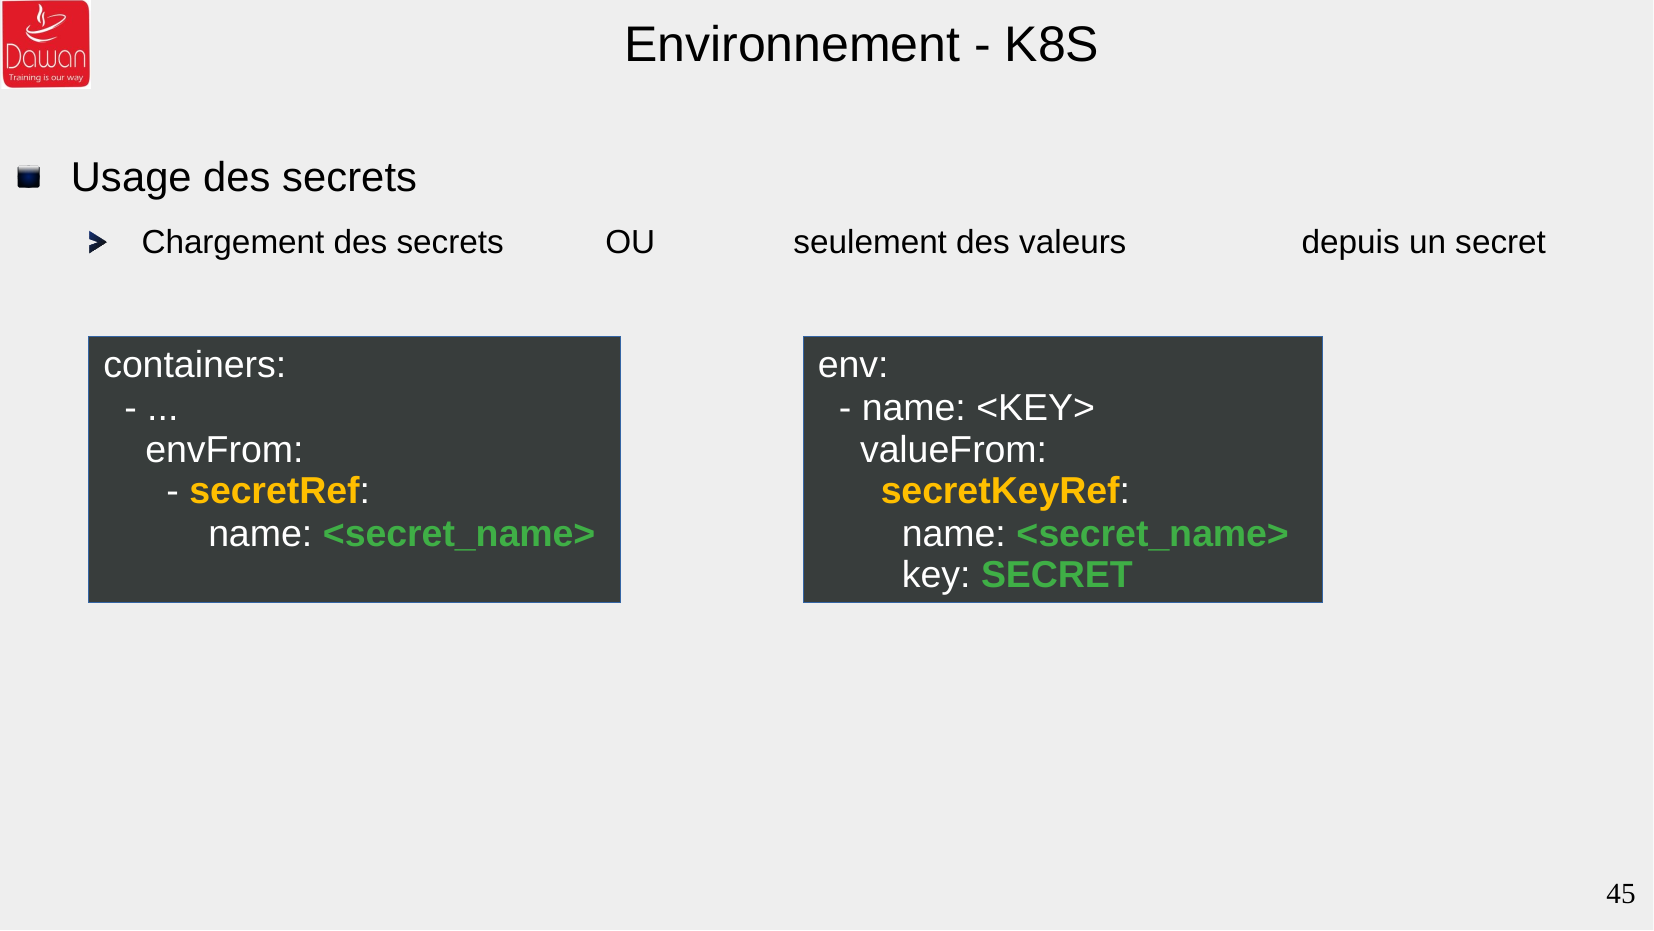

# Environnement - K8S
Usage des secrets
Chargement des secrets OU seulement des valeurs depuis un secret
containers:
 - ...
 envFrom:
 - secretRef:
 name: <secret_name>
env:
 - name: <KEY>
 valueFrom:
 secretKeyRef:
 name: <secret_name>
 key: SECRET
45